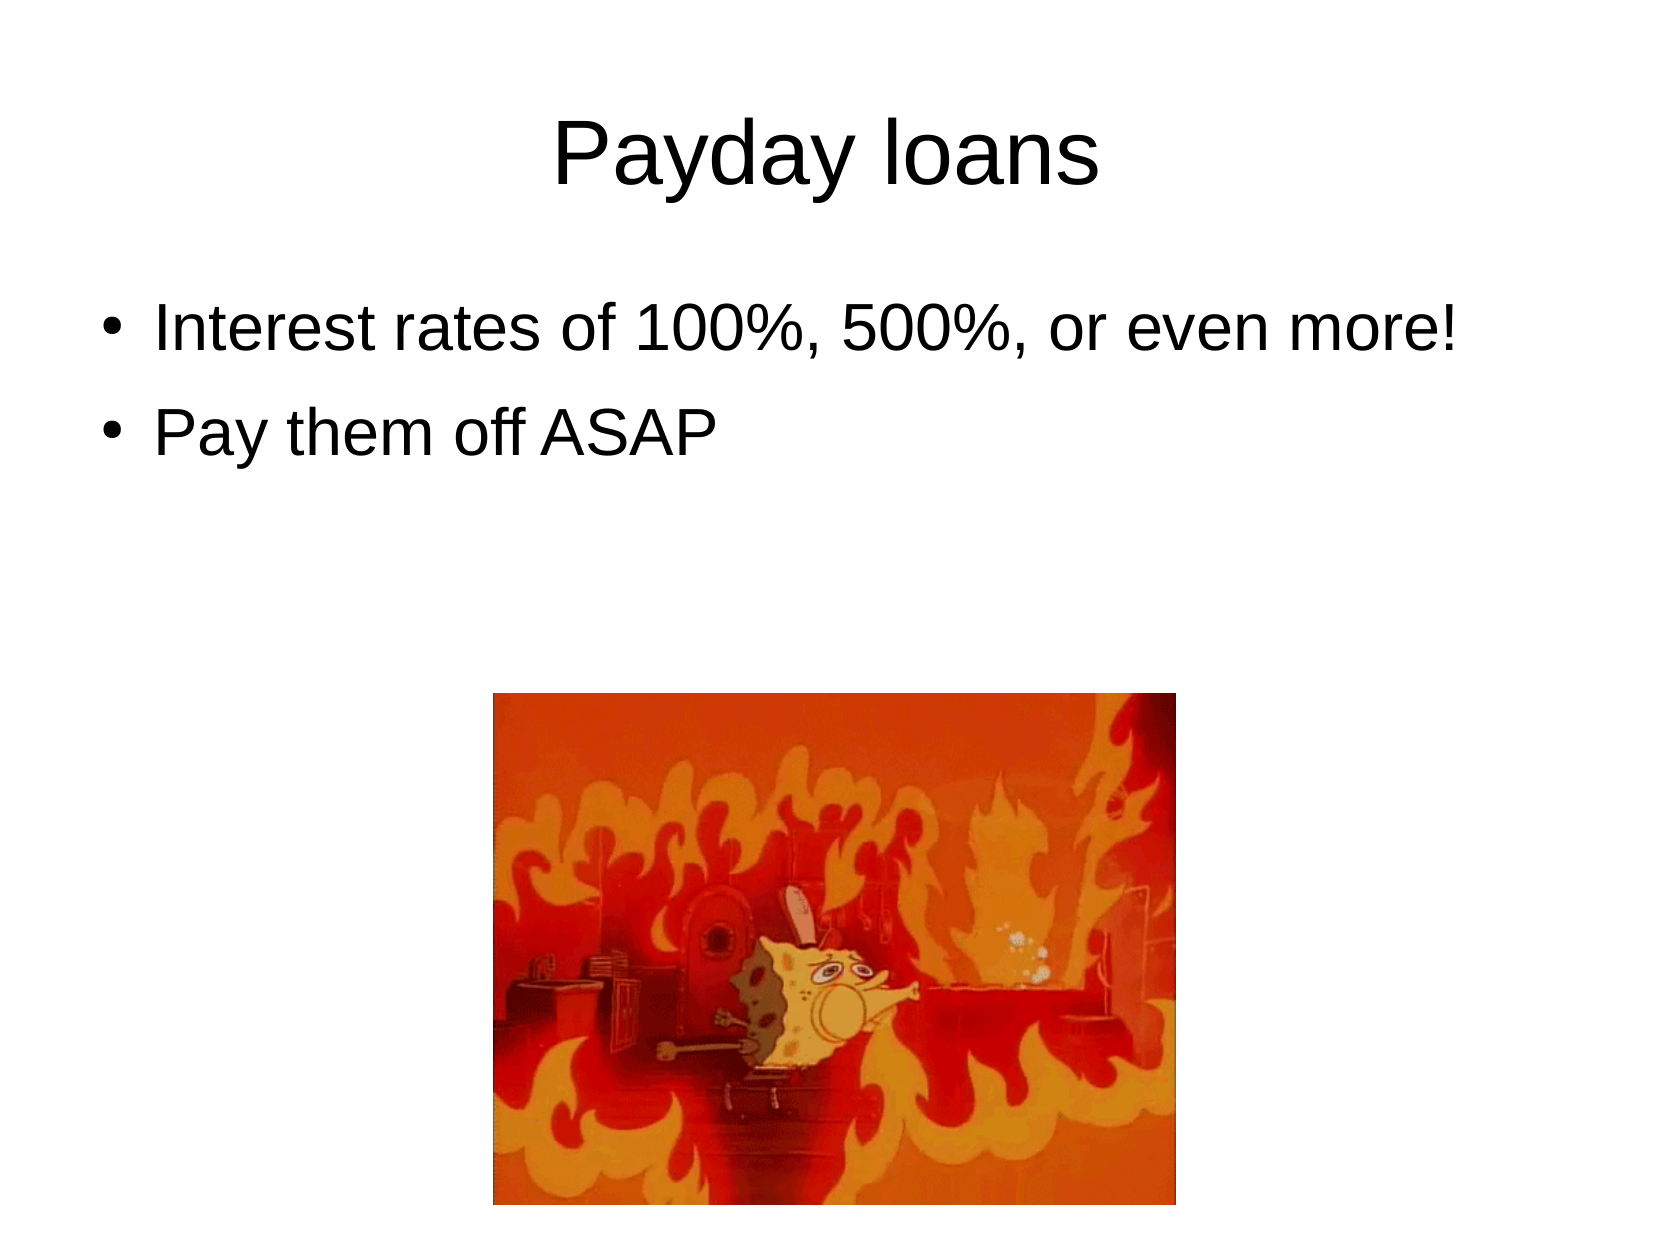

# Payday loans
Interest rates of 100%, 500%, or even more!
Pay them off ASAP